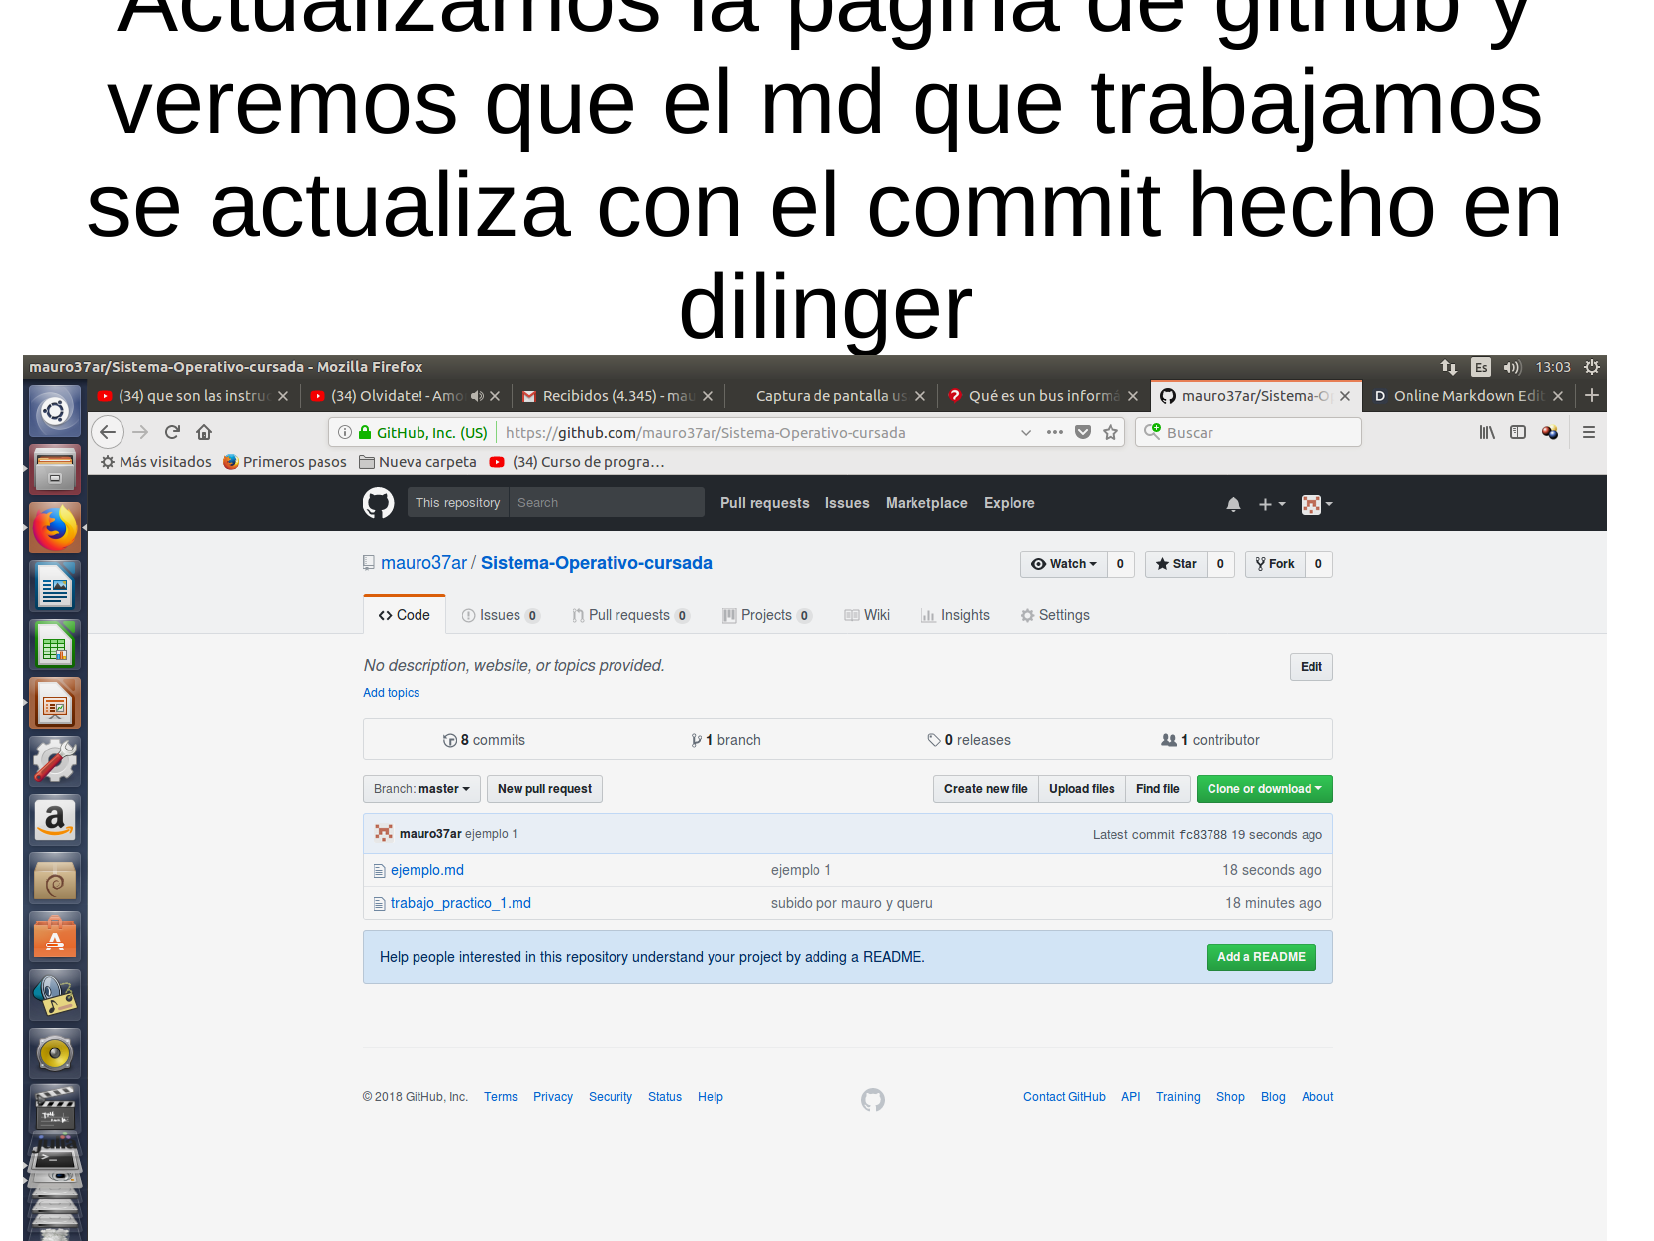

# Actualizamos la pagina de github y veremos que el md que trabajamos se actualiza con el commit hecho en dilinger